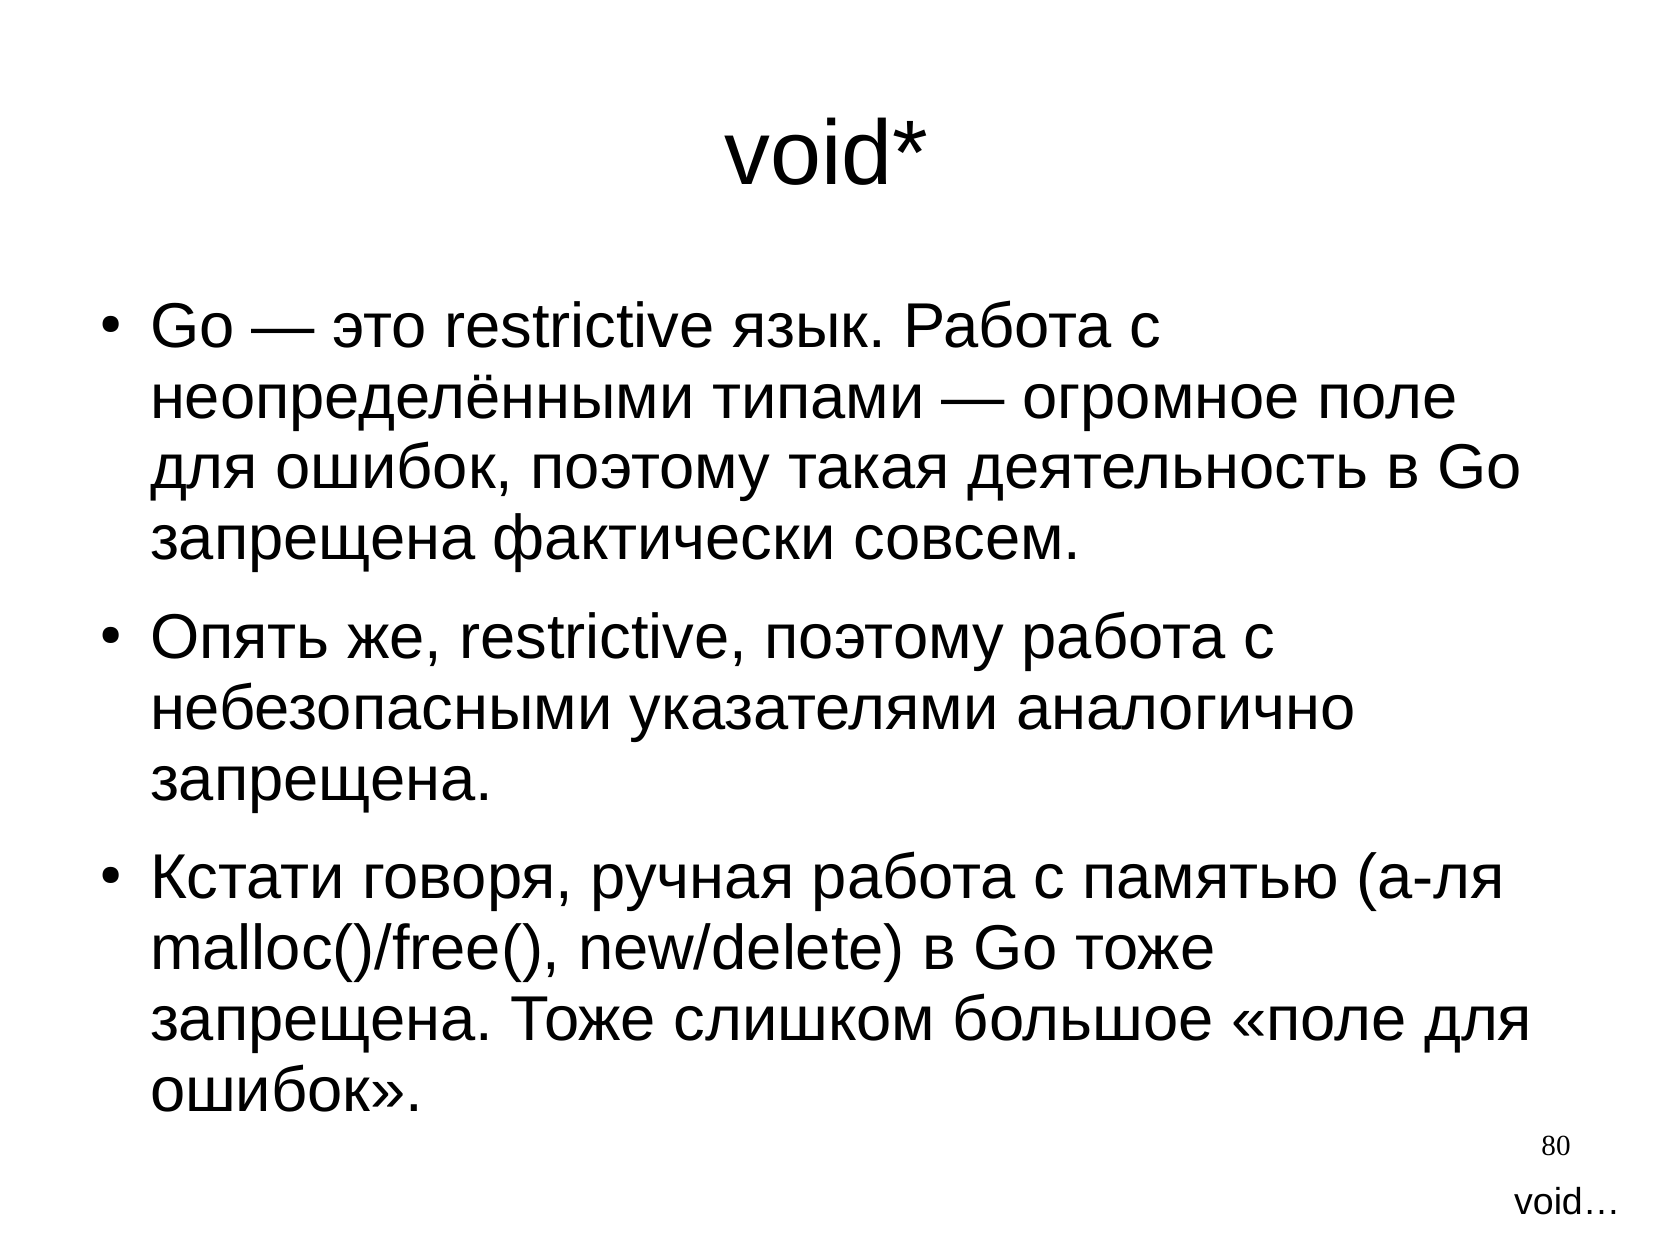

# void*
Go — это restrictive язык. Работа с неопределёнными типами — огромное поле для ошибок, поэтому такая деятельность в Go запрещена фактически совсем.
Опять же, restrictive, поэтому работа с небезопасными указателями аналогично запрещена.
Кстати говоря, ручная работа с памятью (а-ля malloc()/free(), new/delete) в Go тоже запрещена. Тоже слишком большое «поле для ошибок».
80
void…